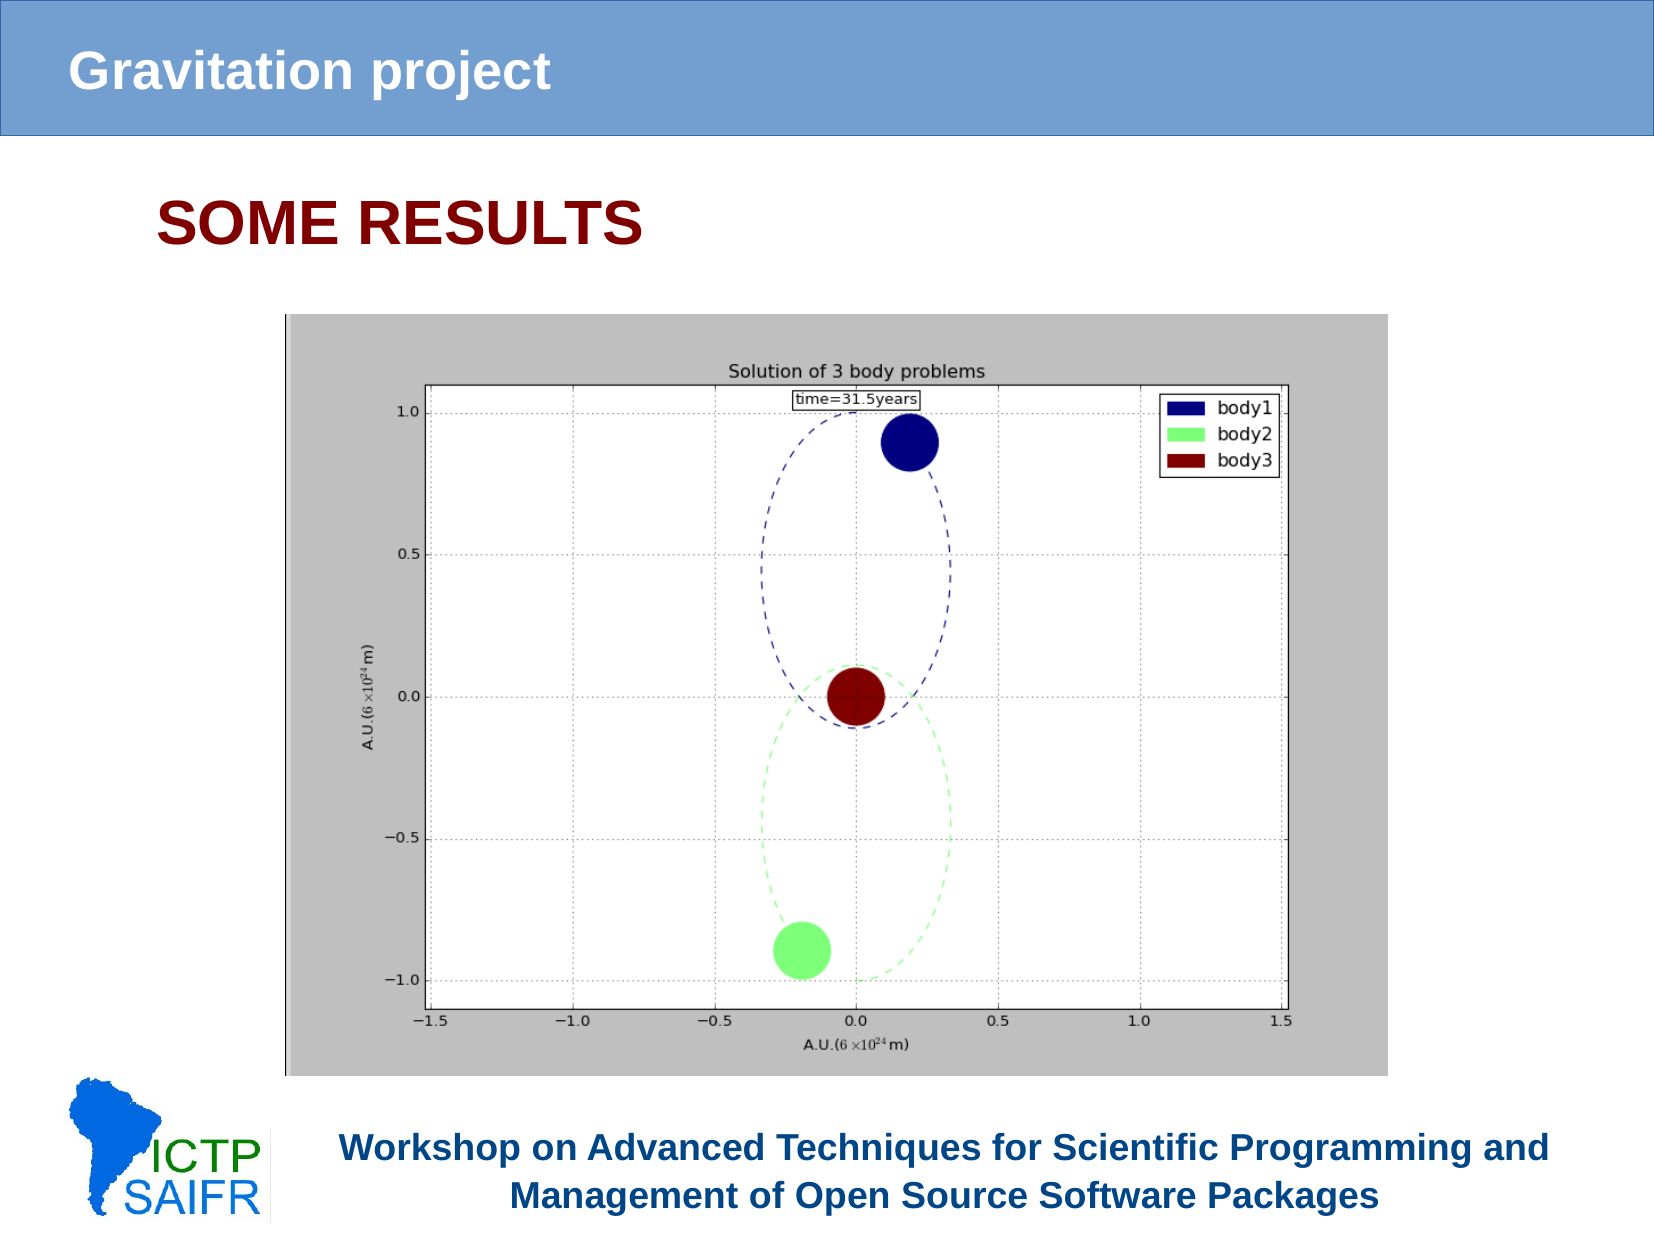

Gravitation project
SOME RESULTS
Workshop on Advanced Techniques for Scientific Programming and Management of Open Source Software Packages